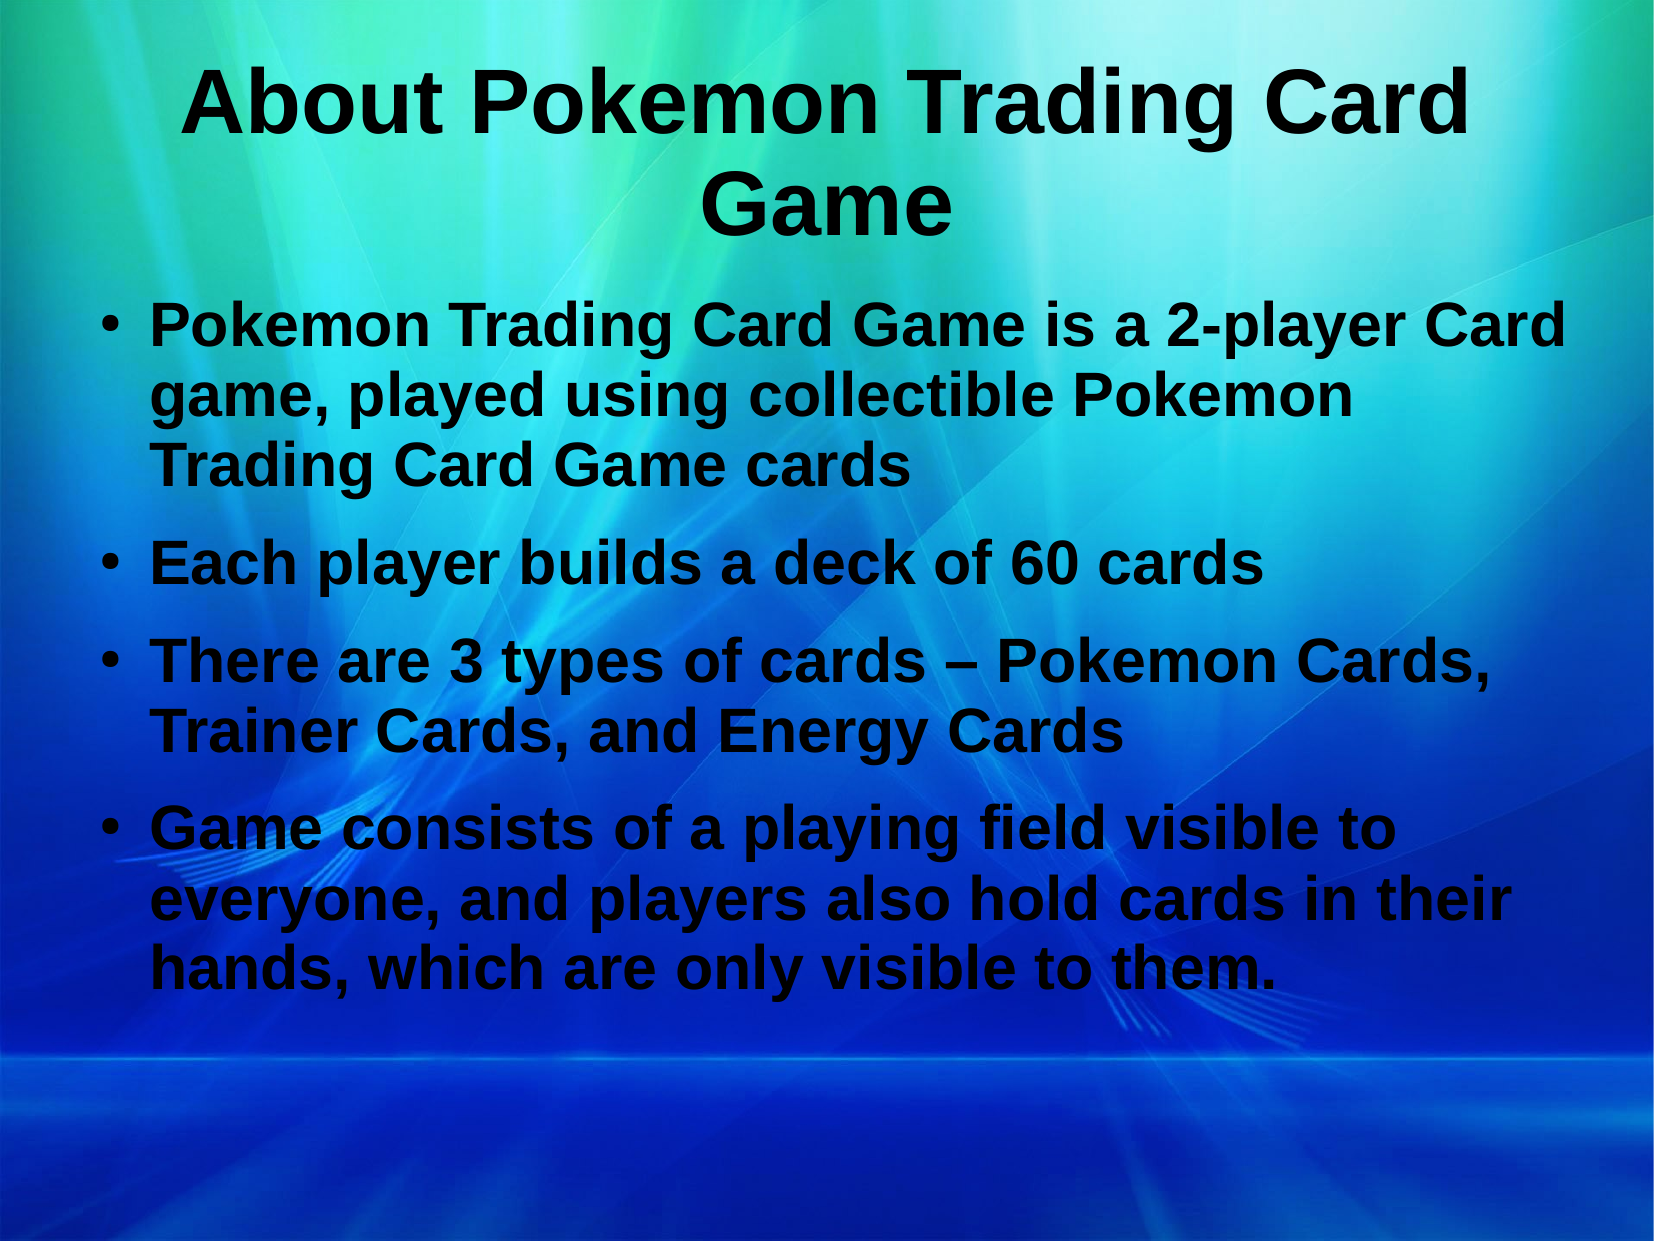

# About Pokemon Trading Card Game
Pokemon Trading Card Game is a 2-player Card game, played using collectible Pokemon Trading Card Game cards
Each player builds a deck of 60 cards
There are 3 types of cards – Pokemon Cards, Trainer Cards, and Energy Cards
Game consists of a playing field visible to everyone, and players also hold cards in their hands, which are only visible to them.